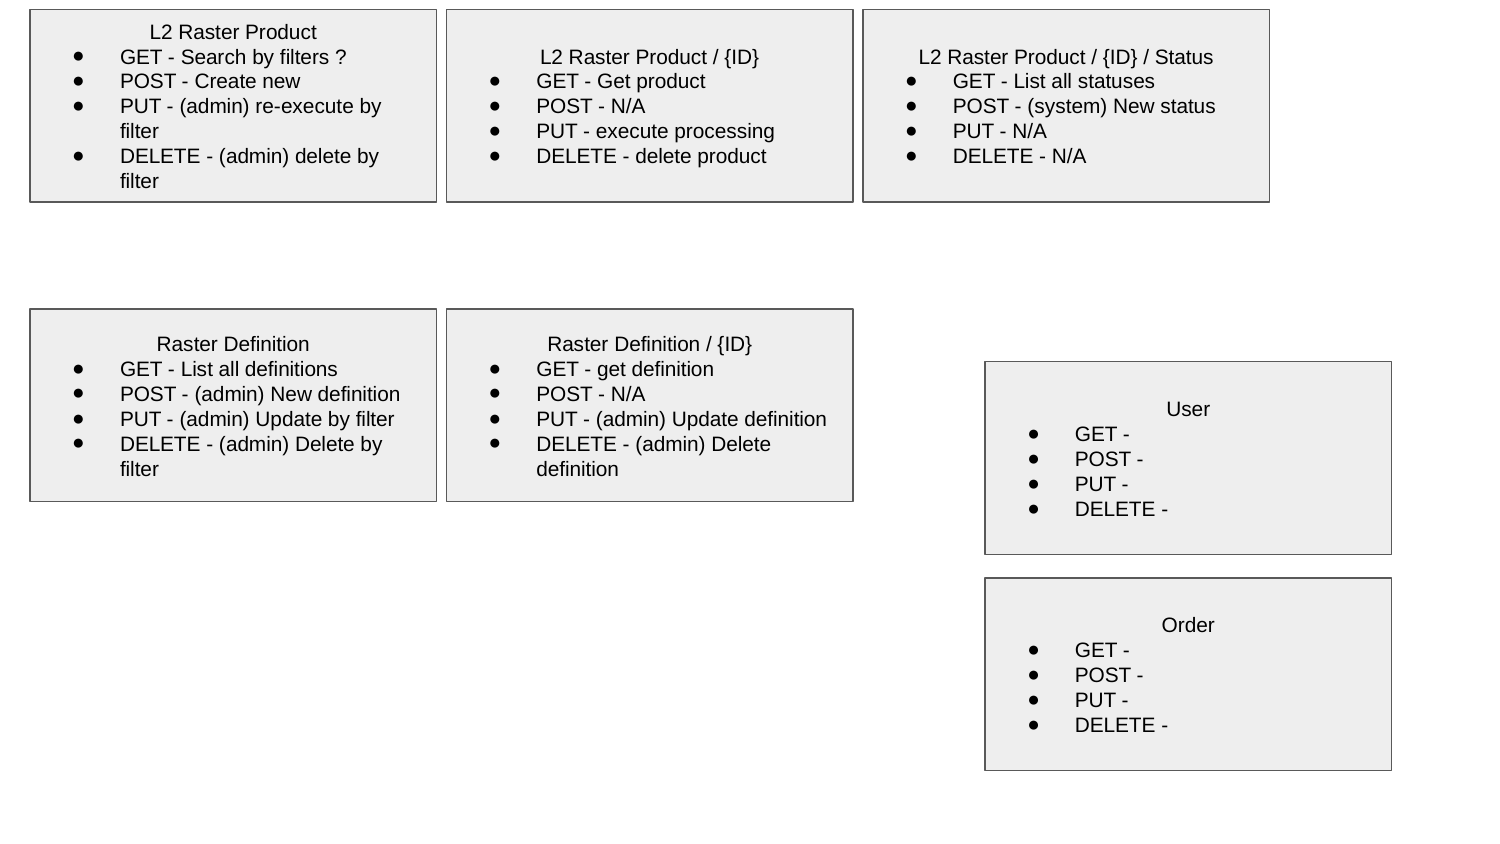

L2 Raster Product
GET - Search by filters ?
POST - Create new
PUT - (admin) re-execute by filter
DELETE - (admin) delete by filter
L2 Raster Product / {ID}
GET - Get product
POST - N/A
PUT - execute processing
DELETE - delete product
L2 Raster Product / {ID} / Status
GET - List all statuses
POST - (system) New status
PUT - N/A
DELETE - N/A
Raster Definition
GET - List all definitions
POST - (admin) New definition
PUT - (admin) Update by filter
DELETE - (admin) Delete by filter
Raster Definition / {ID}
GET - get definition
POST - N/A
PUT - (admin) Update definition
DELETE - (admin) Delete definition
User
GET -
POST -
PUT -
DELETE -
Order
GET -
POST -
PUT -
DELETE -